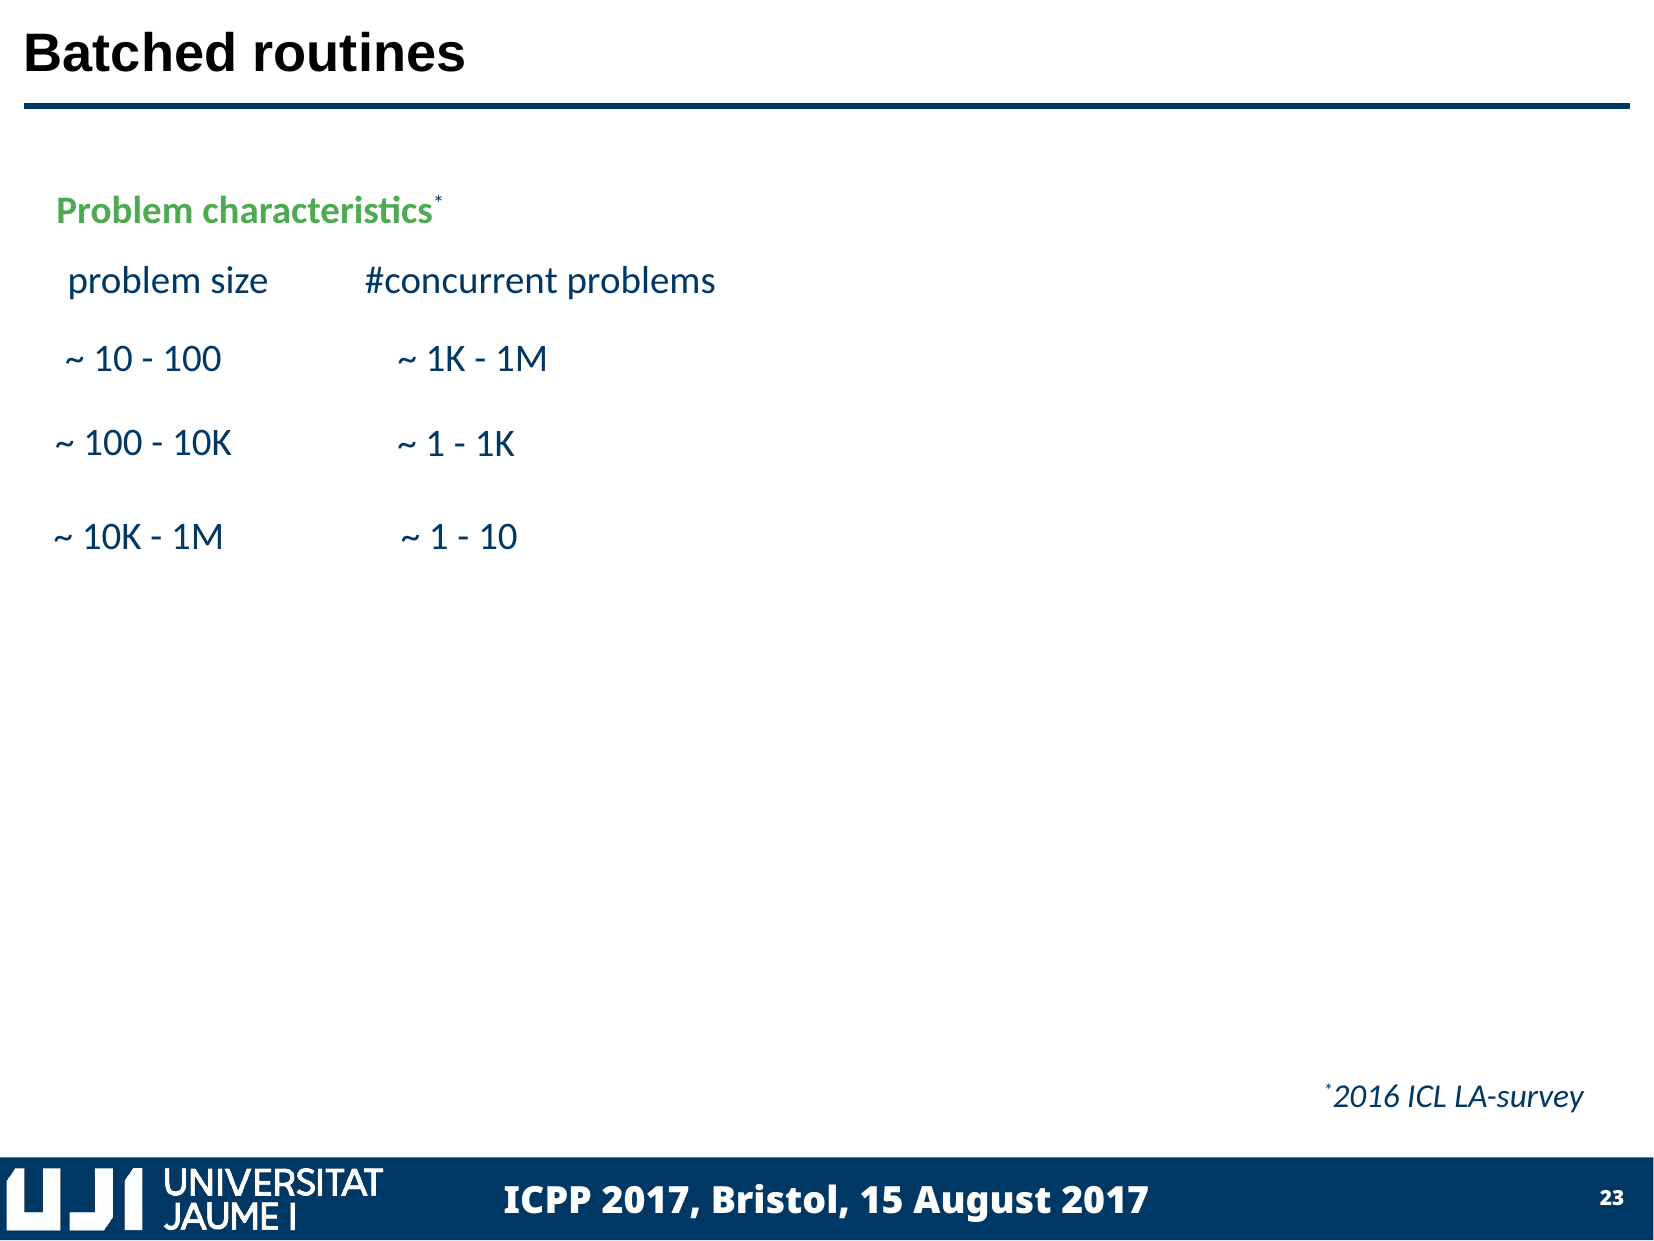

# Batched routines
Problem characteristics*
problem size #concurrent problems
~ 10 - 100
~ 1K - 1M
~ 100 - 10K
~ 1 - 1K
~ 10K - 1M
~ 1 - 10
*2016 ICL LA-survey
ICPP 2017, Bristol, 15 August 2017
23